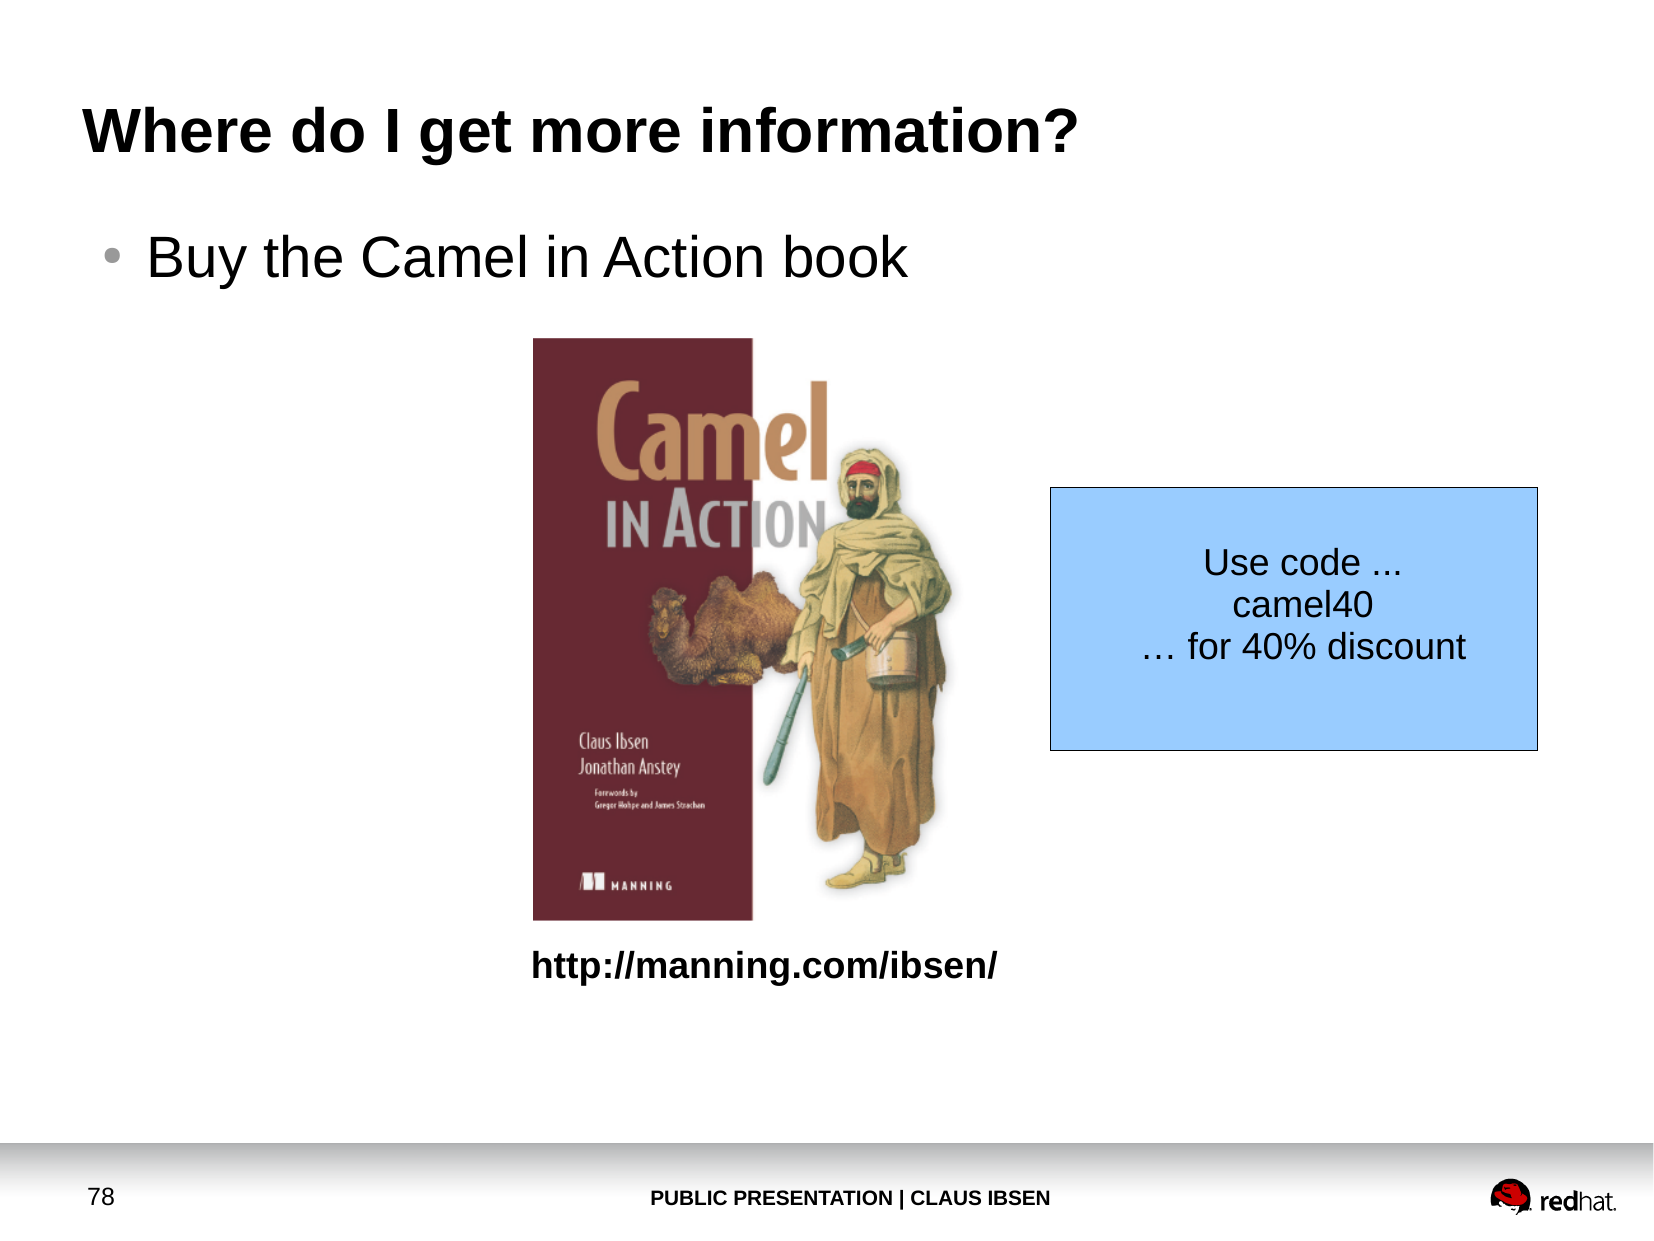

# Where do I get more information?
Buy the Camel in Action book
Use code ...
camel40
… for 40% discount
http://manning.com/ibsen/